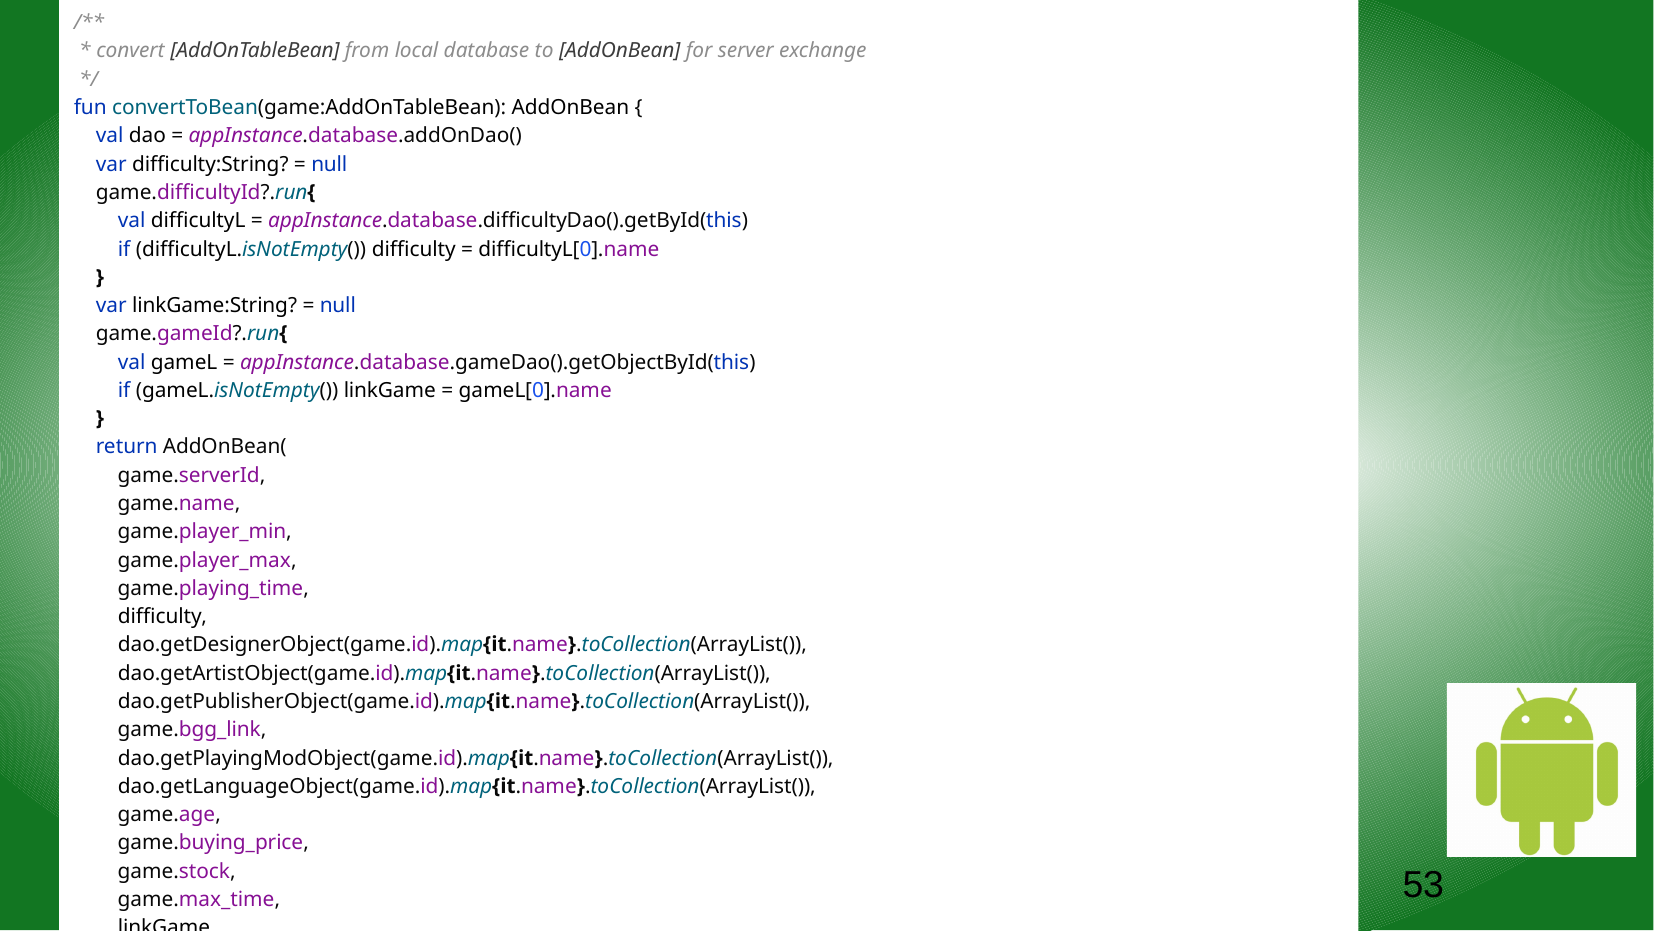

/**
 * convert [AddOnTableBean] from local database to [AddOnBean] for server exchange
 */
fun convertToBean(game:AddOnTableBean): AddOnBean {
 val dao = appInstance.database.addOnDao()
 var difficulty:String? = null
 game.difficultyId?.run{
 val difficultyL = appInstance.database.difficultyDao().getById(this)
 if (difficultyL.isNotEmpty()) difficulty = difficultyL[0].name
 }
 var linkGame:String? = null
 game.gameId?.run{
 val gameL = appInstance.database.gameDao().getObjectById(this)
 if (gameL.isNotEmpty()) linkGame = gameL[0].name
 }
 return AddOnBean(
 game.serverId,
 game.name,
 game.player_min,
 game.player_max,
 game.playing_time,
 difficulty,
 dao.getDesignerObject(game.id).map{it.name}.toCollection(ArrayList()),
 dao.getArtistObject(game.id).map{it.name}.toCollection(ArrayList()),
 dao.getPublisherObject(game.id).map{it.name}.toCollection(ArrayList()),
 game.bgg_link,
 dao.getPlayingModObject(game.id).map{it.name}.toCollection(ArrayList()),
 dao.getLanguageObject(game.id).map{it.name}.toCollection(ArrayList()),
 game.age,
 game.buying_price,
 game.stock,
 game.max_time,
 linkGame,
 game.external_img,
 game.picture)
}